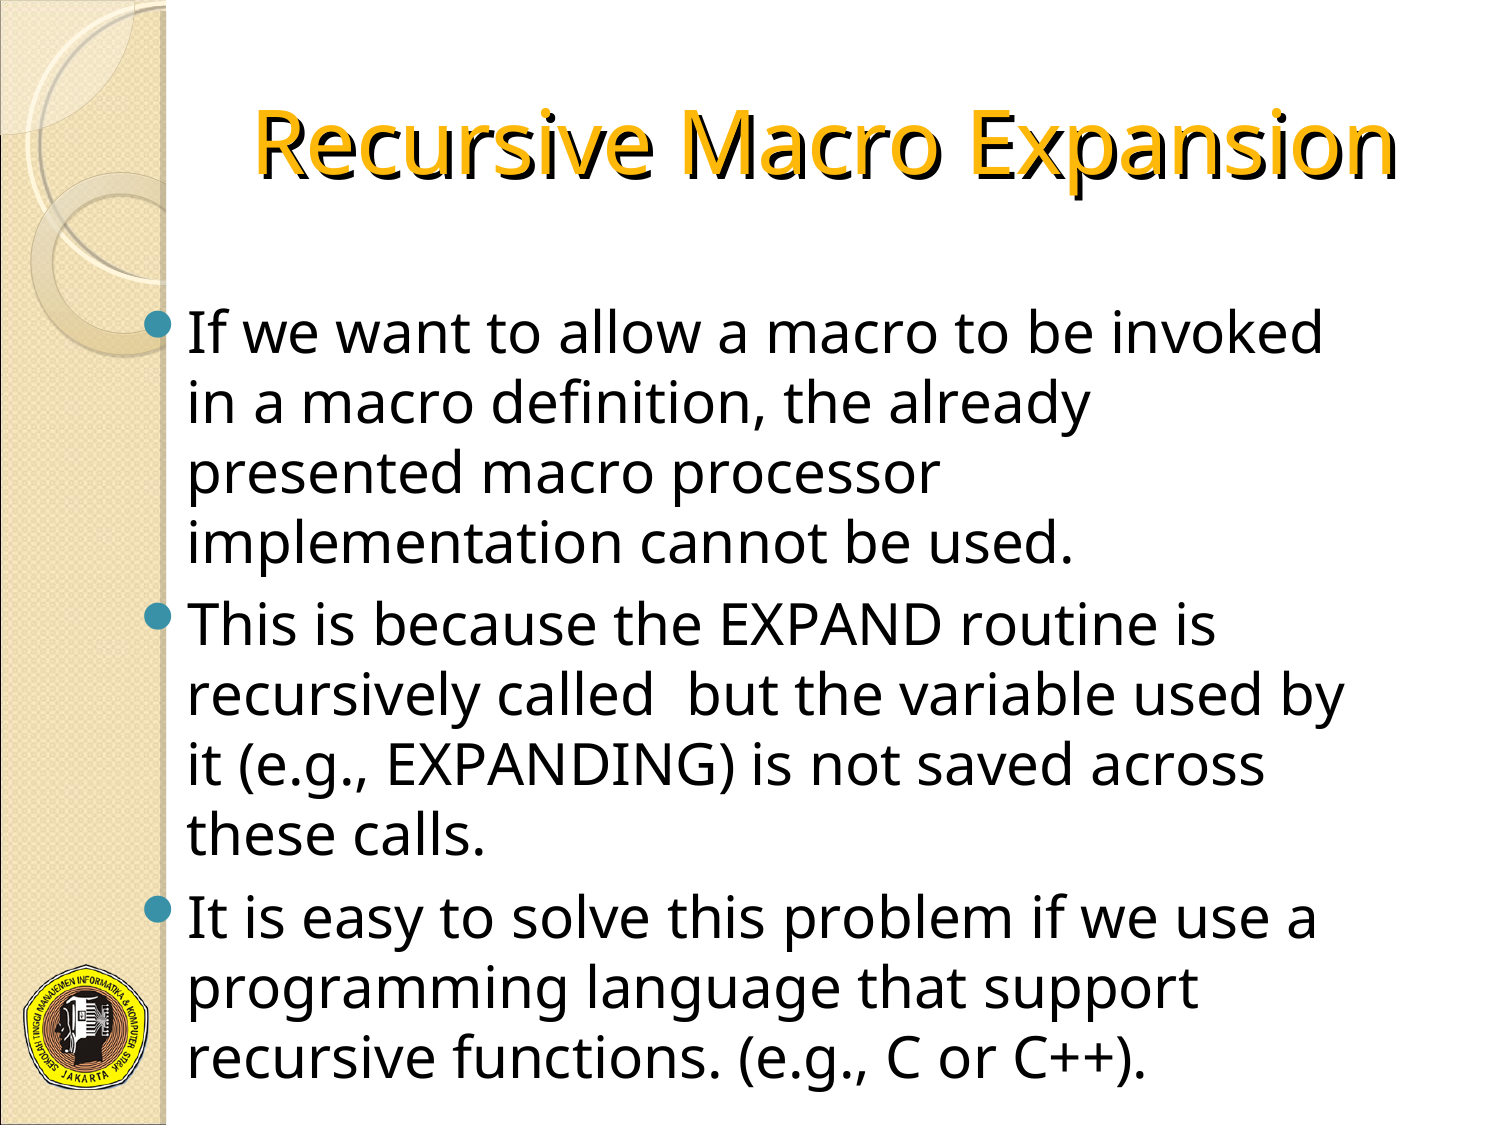

Recursive Macro Expansion
If we want to allow a macro to be invoked in a macro definition, the already presented macro processor implementation cannot be used.
This is because the EXPAND routine is recursively called but the variable used by it (e.g., EXPANDING) is not saved across these calls.
It is easy to solve this problem if we use a programming language that support recursive functions. (e.g., C or C++).